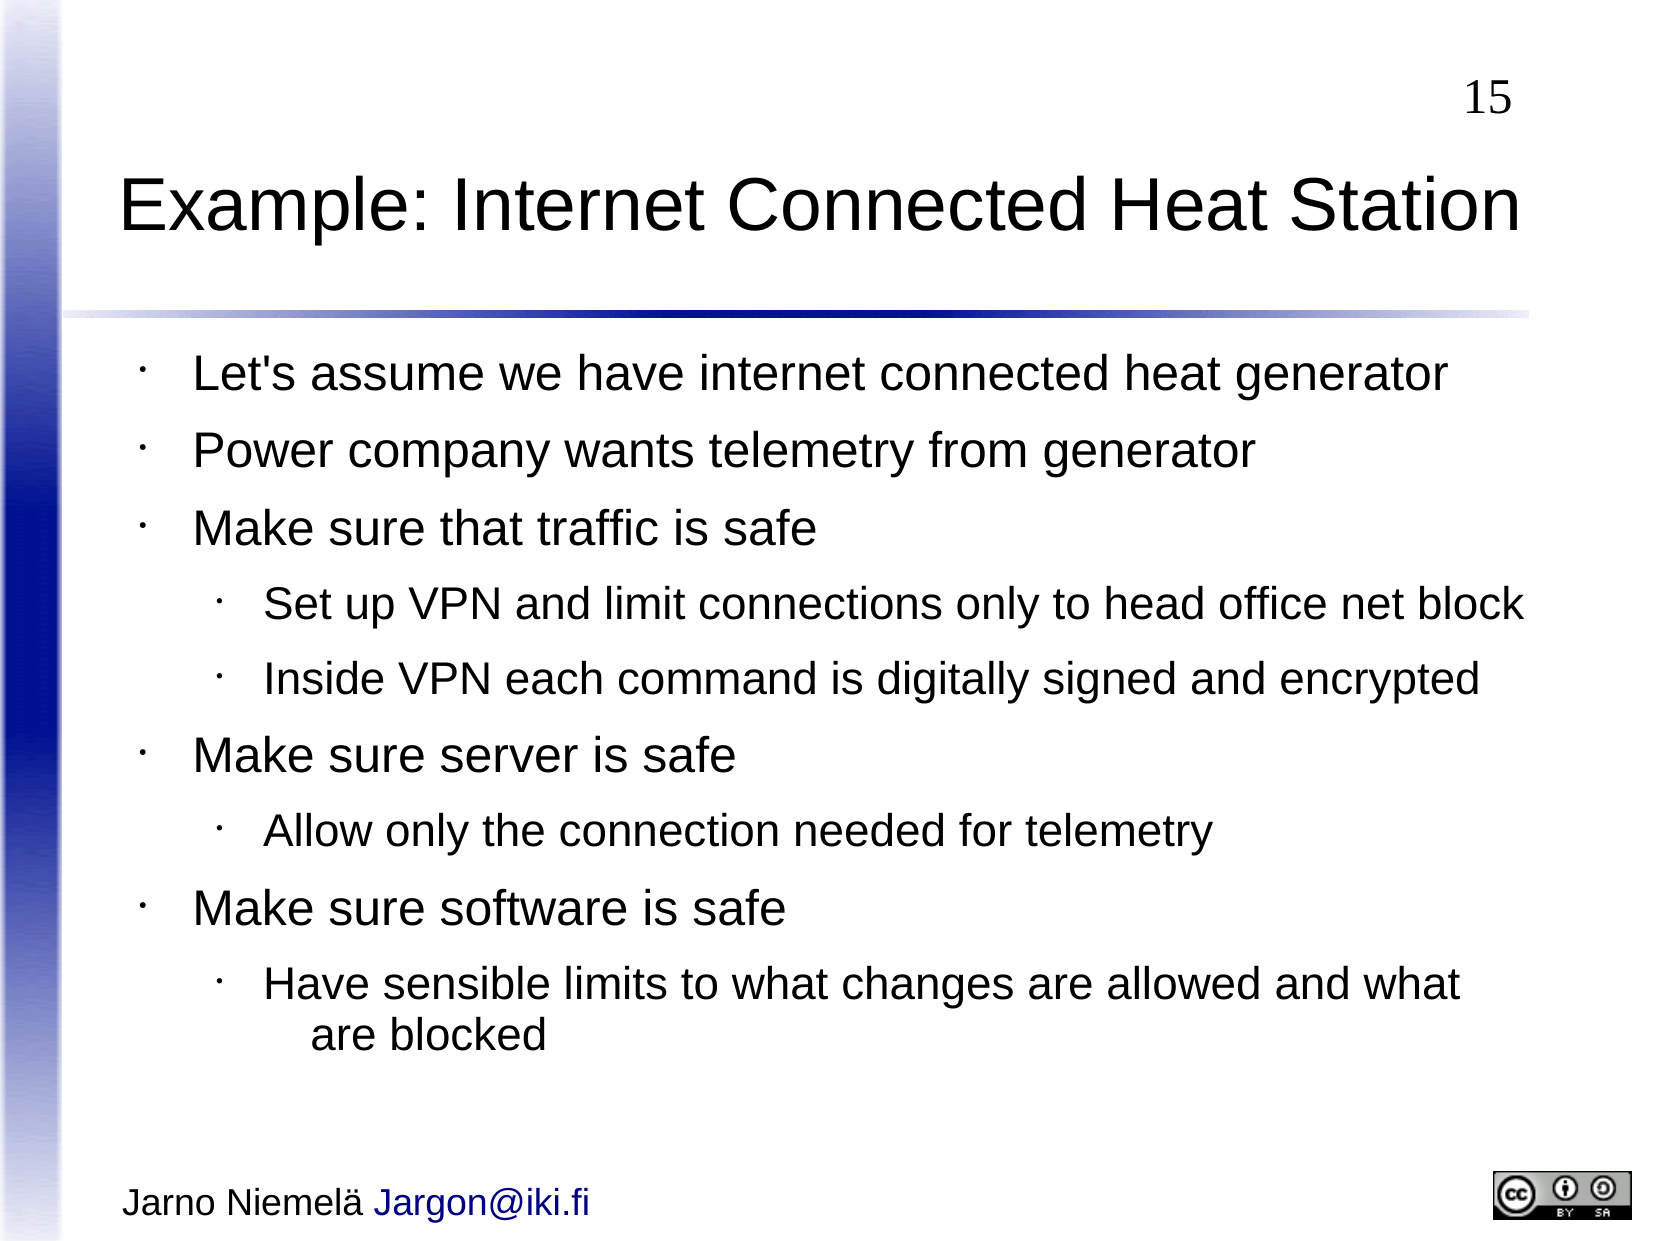

# Example: Internet Connected Heat Station
Let's assume we have internet connected heat generator
Power company wants telemetry from generator
Make sure that traffic is safe
Set up VPN and limit connections only to head office net block
Inside VPN each command is digitally signed and encrypted
Make sure server is safe
Allow only the connection needed for telemetry
Make sure software is safe
Have sensible limits to what changes are allowed and what are blocked